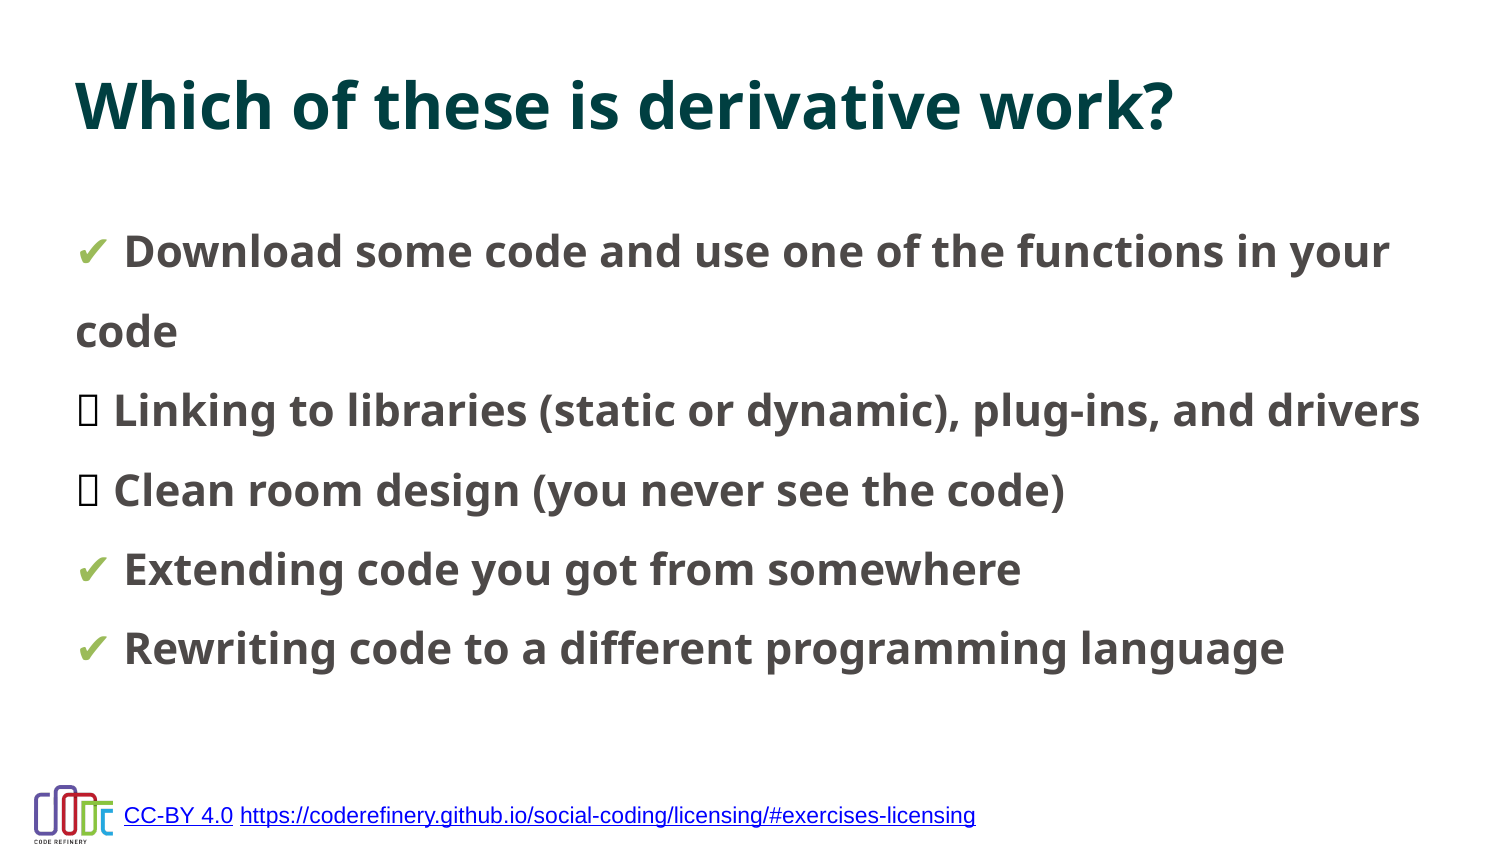

# Which of these is derivative work?
✔ Download some code and use one of the functions in your code
❌ Linking to libraries (static or dynamic), plug-ins, and drivers
❌ Clean room design (you never see the code)
✔ Extending code you got from somewhere
✔ Rewriting code to a different programming language
CC-BY 4.0 https://coderefinery.github.io/social-coding/licensing/#exercises-licensing